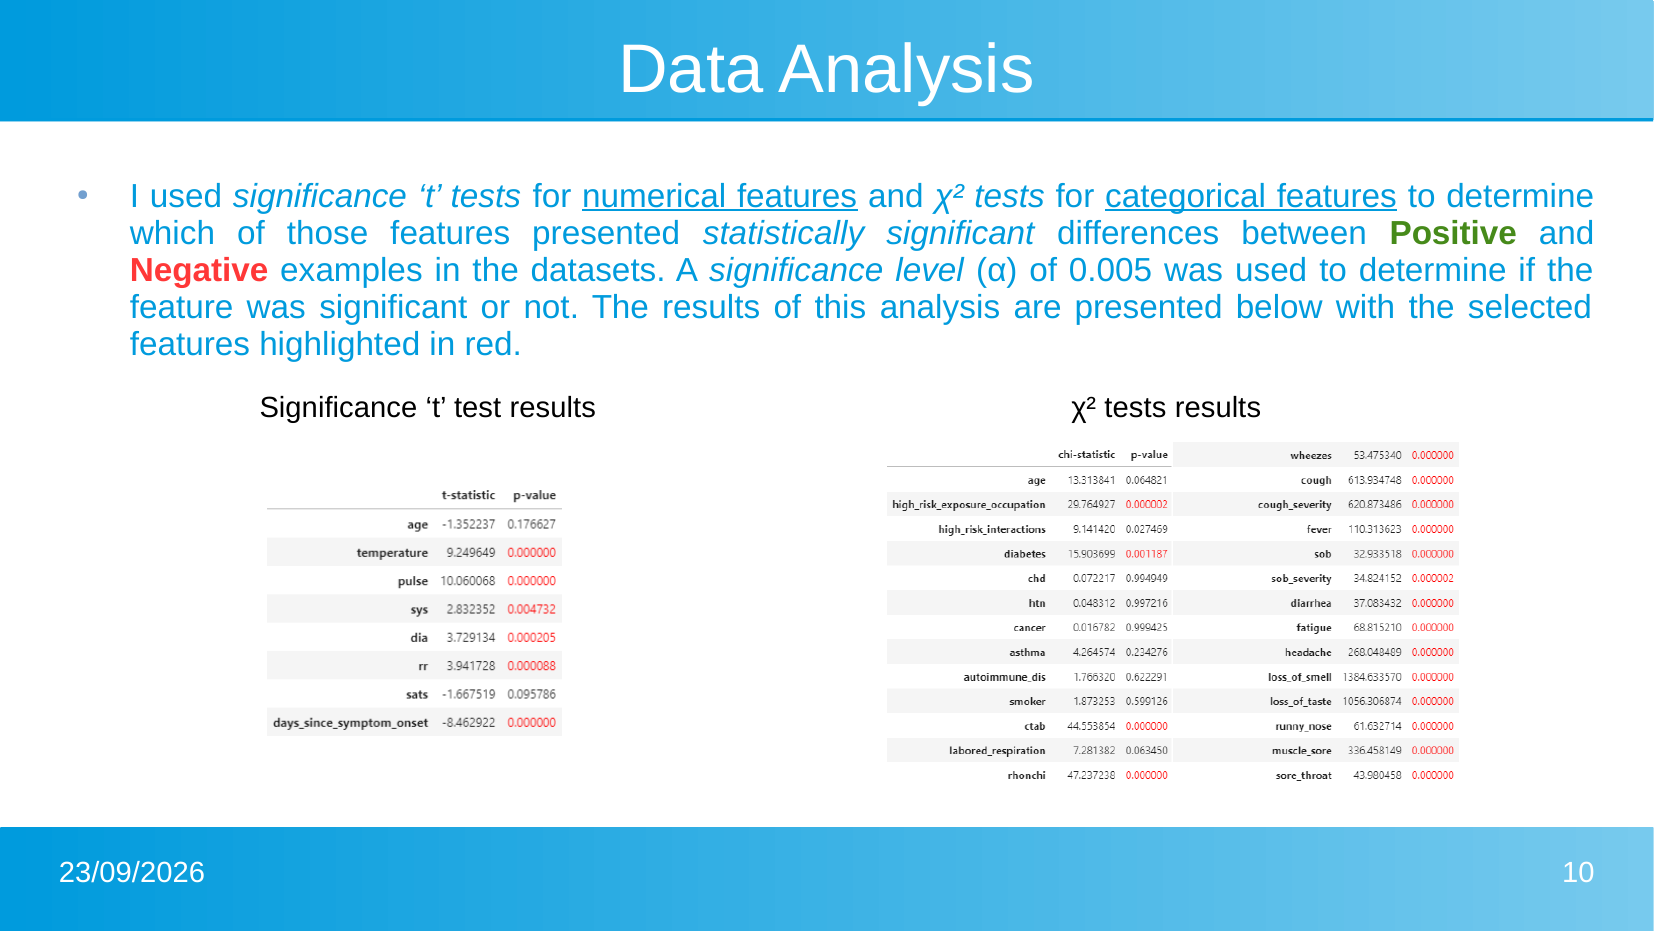

# Data Analysis
I used significance ‘t’ tests for numerical features and χ² tests for categorical features to determine which of those features presented statistically significant differences between Positive and Negative examples in the datasets. A significance level (α) of 0.005 was used to determine if the feature was significant or not. The results of this analysis are presented below with the selected features highlighted in red.
Significance ‘t’ test results
χ² tests results
10